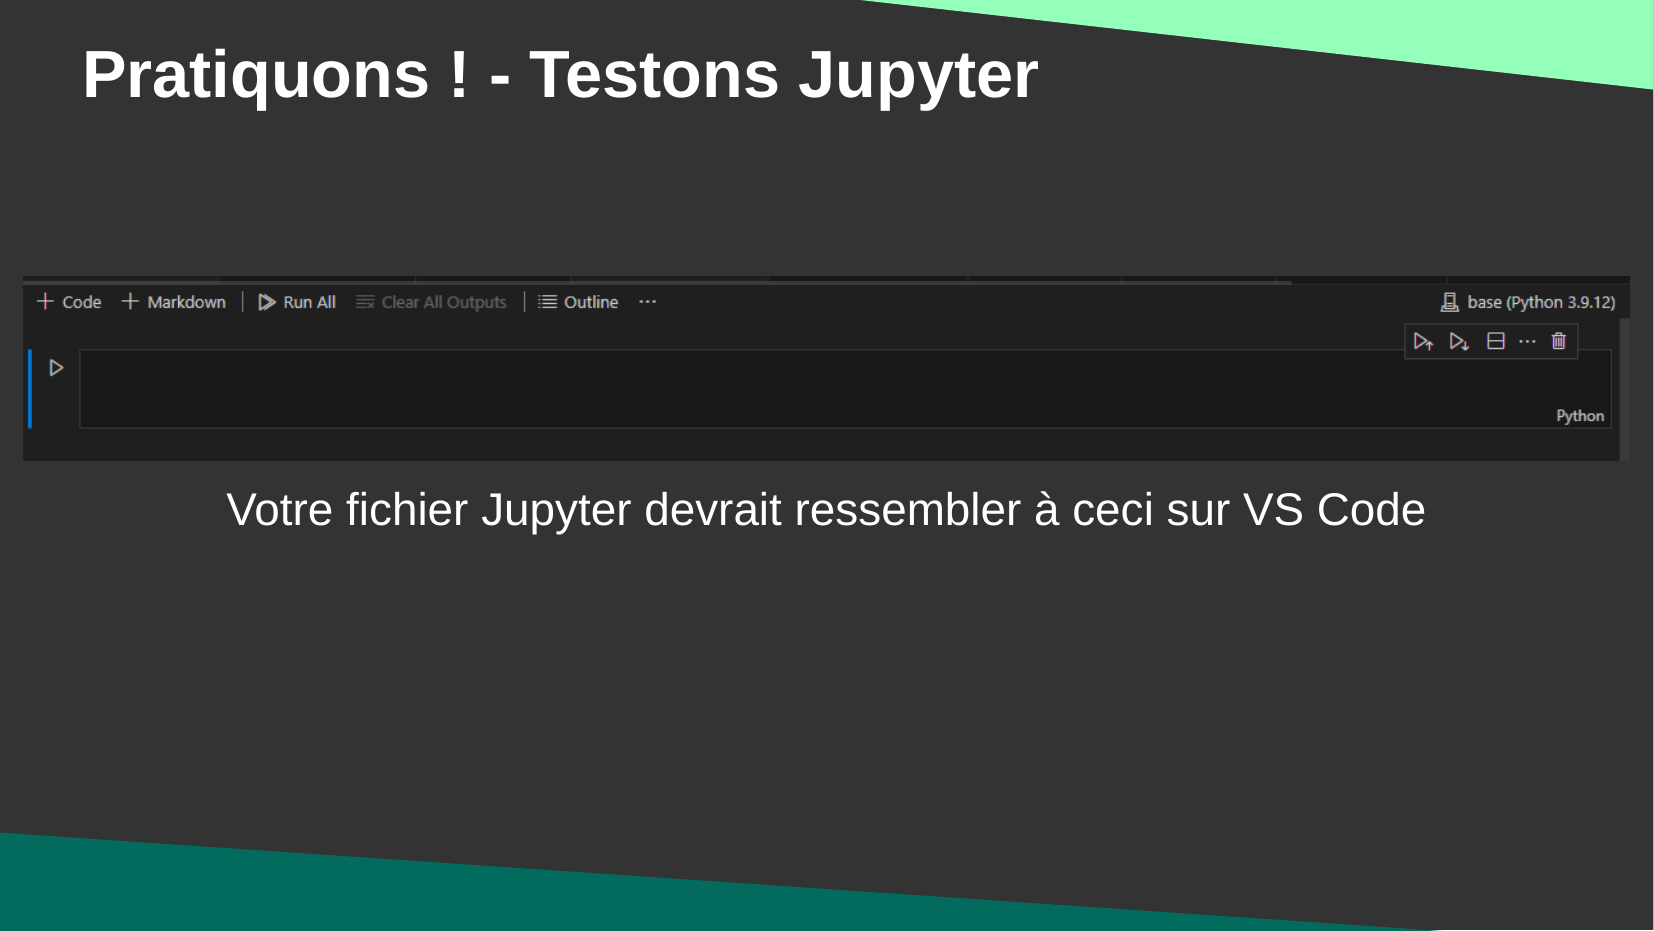

# Pratiquons ! - Testons Jupyter
Votre fichier Jupyter devrait ressembler à ceci sur VS Code